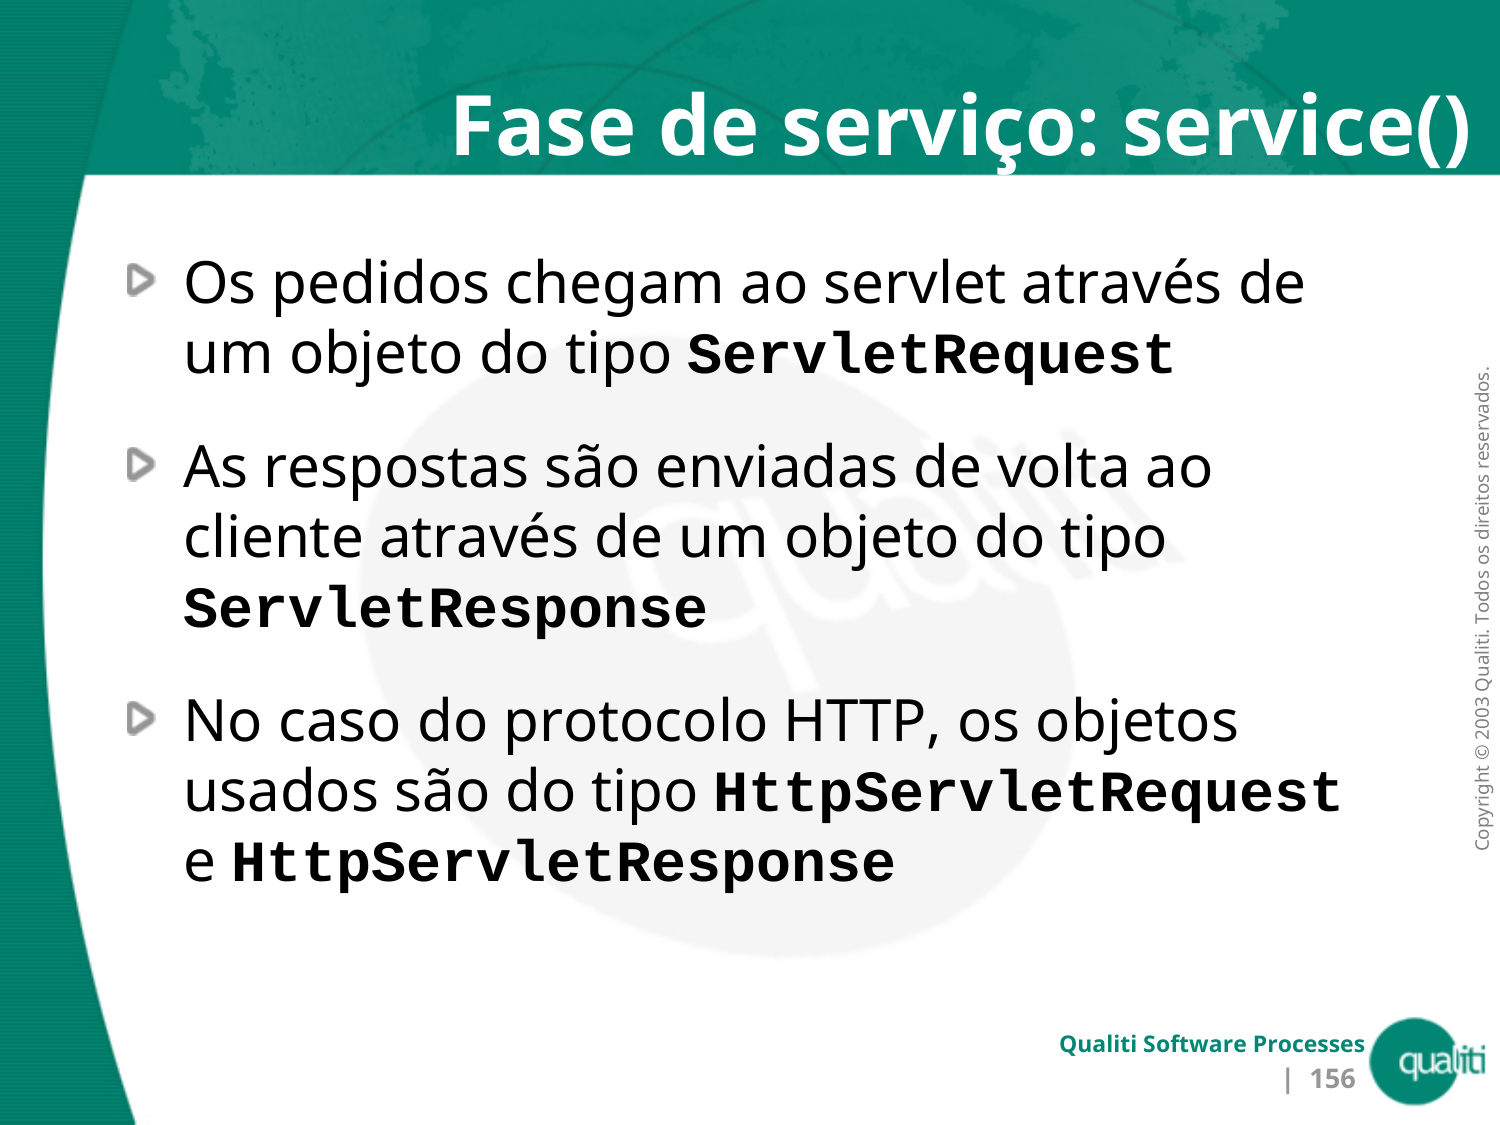

# Fase de serviço: service()‏
Os pedidos chegam ao servlet através de um objeto do tipo ServletRequest
As respostas são enviadas de volta ao cliente através de um objeto do tipo ServletResponse
No caso do protocolo HTTP, os objetos usados são do tipo HttpServletRequest e HttpServletResponse